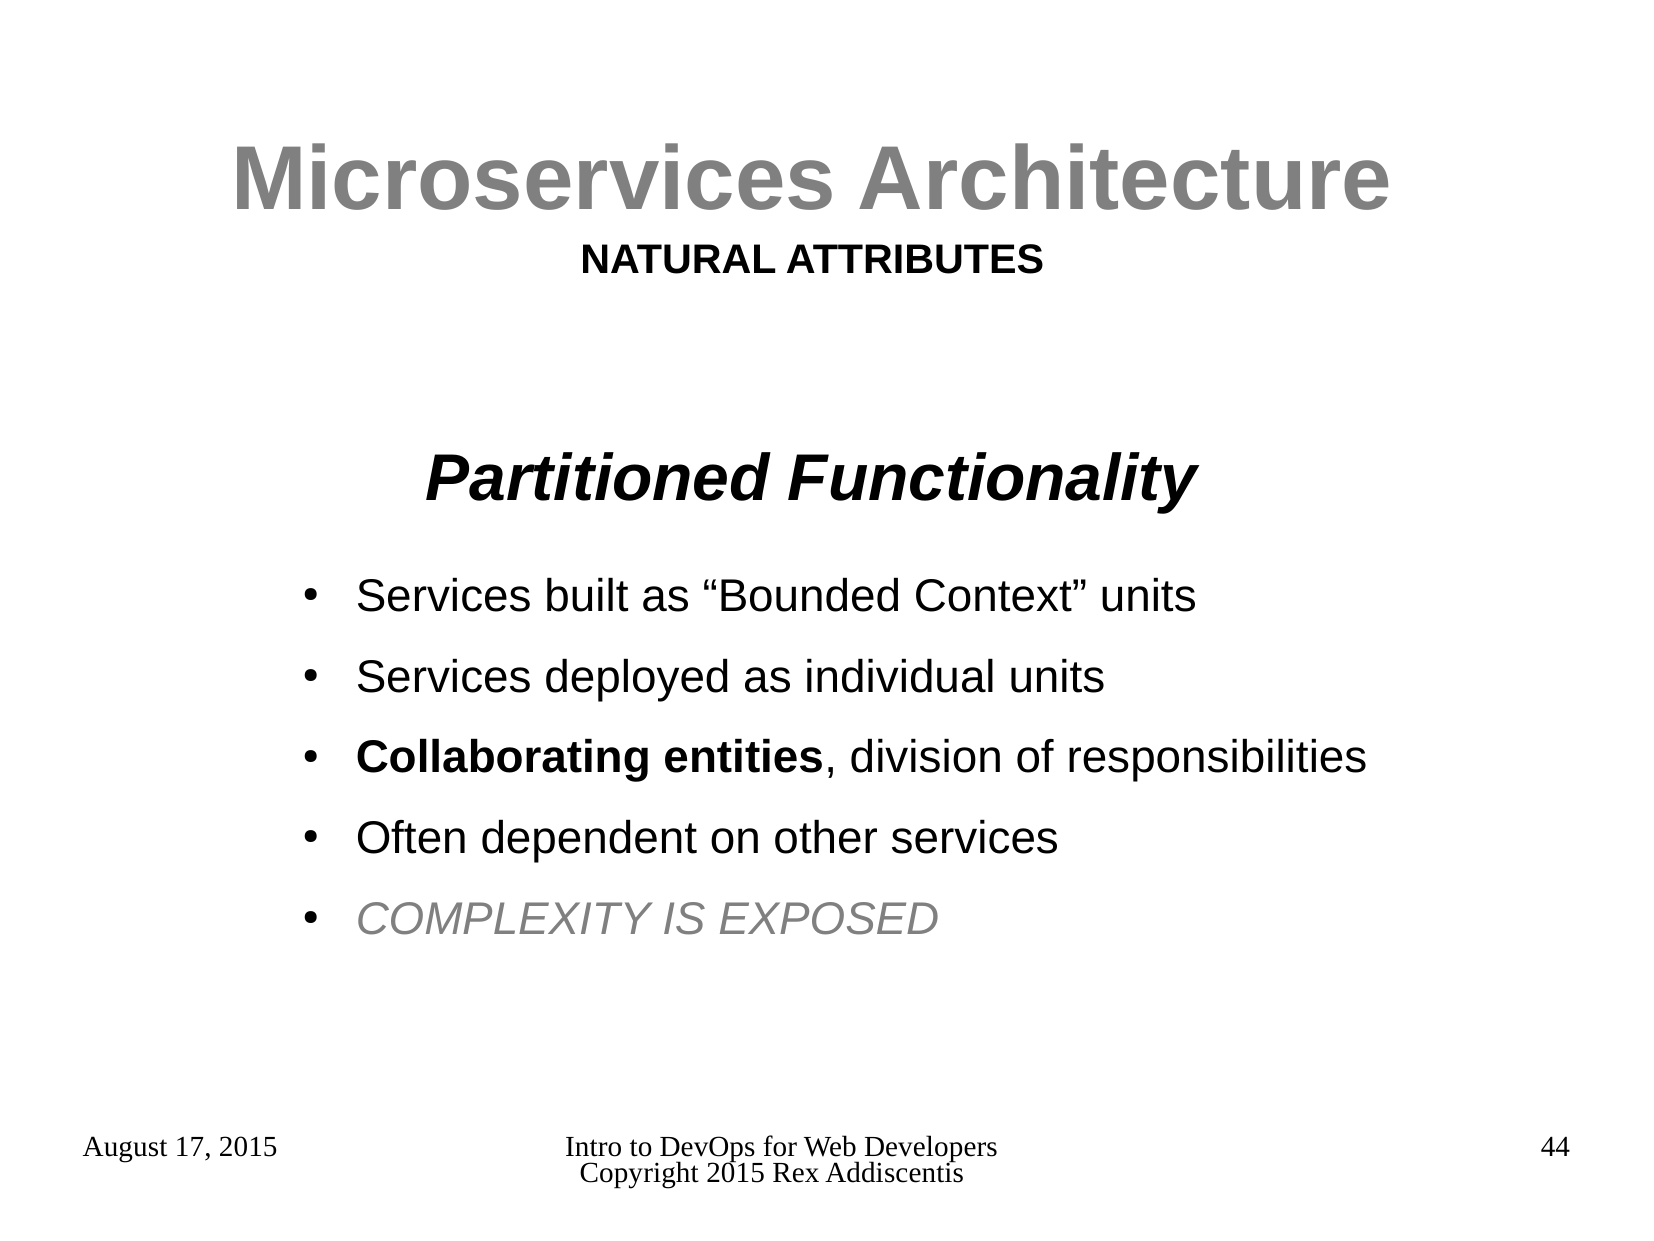

# Microservices Architecture
NATURAL ATTRIBUTES
Partitioned Functionality
Services built as “Bounded Context” units
Services deployed as individual units
Collaborating entities, division of responsibilities
Often dependent on other services
COMPLEXITY IS EXPOSED
August 17, 2015
Intro to DevOps for Web Developers Copyright 2015 Rex Addiscentis
44